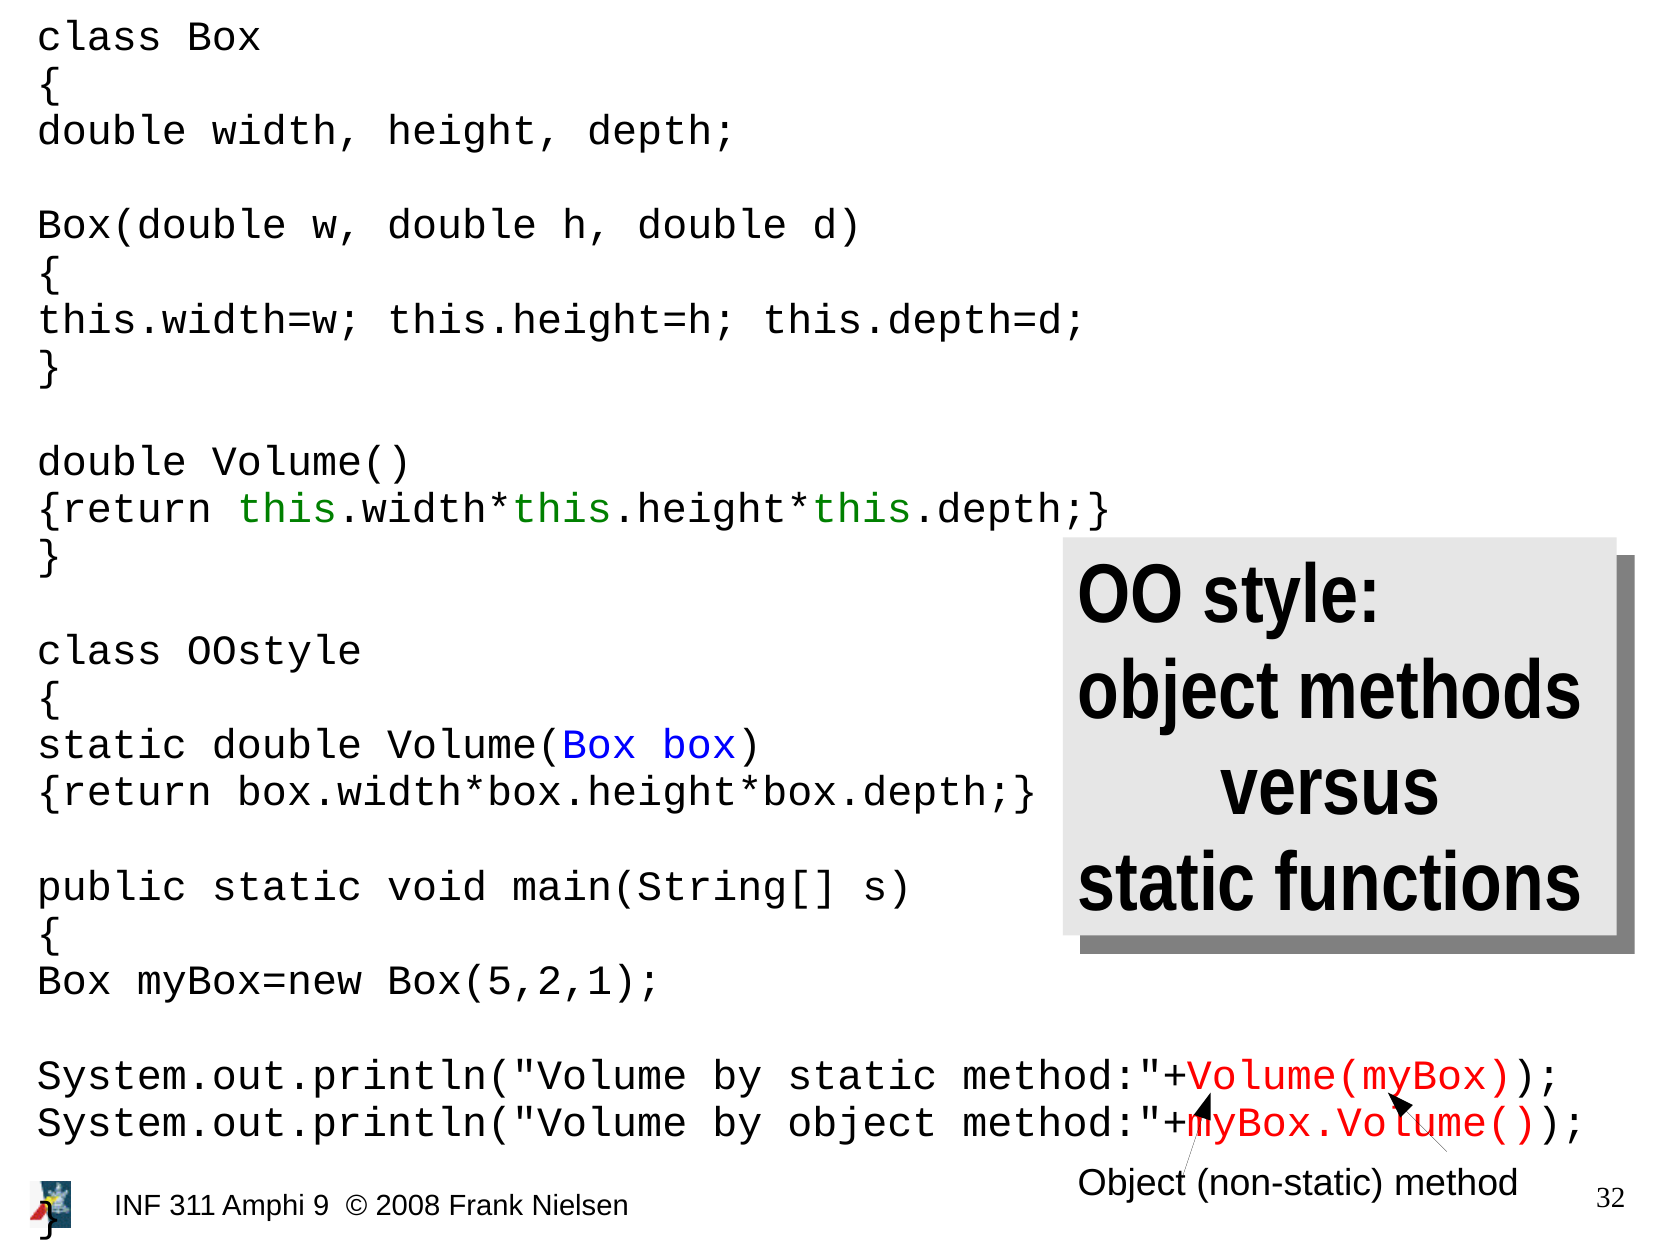

class Box
{
double width, height, depth;
Box(double w, double h, double d)
{
this.width=w; this.height=h; this.depth=d;
}
double Volume()
{return this.width*this.height*this.depth;}
}
class OOstyle
{
static double Volume(Box box)
{return box.width*box.height*box.depth;}
public static void main(String[] s)
{
Box myBox=new Box(5,2,1);
System.out.println("Volume by static method:"+Volume(myBox));
System.out.println("Volume by object method:"+myBox.Volume());
}
}
OO style:
object methods
versus
static functions
Object (non-static) method